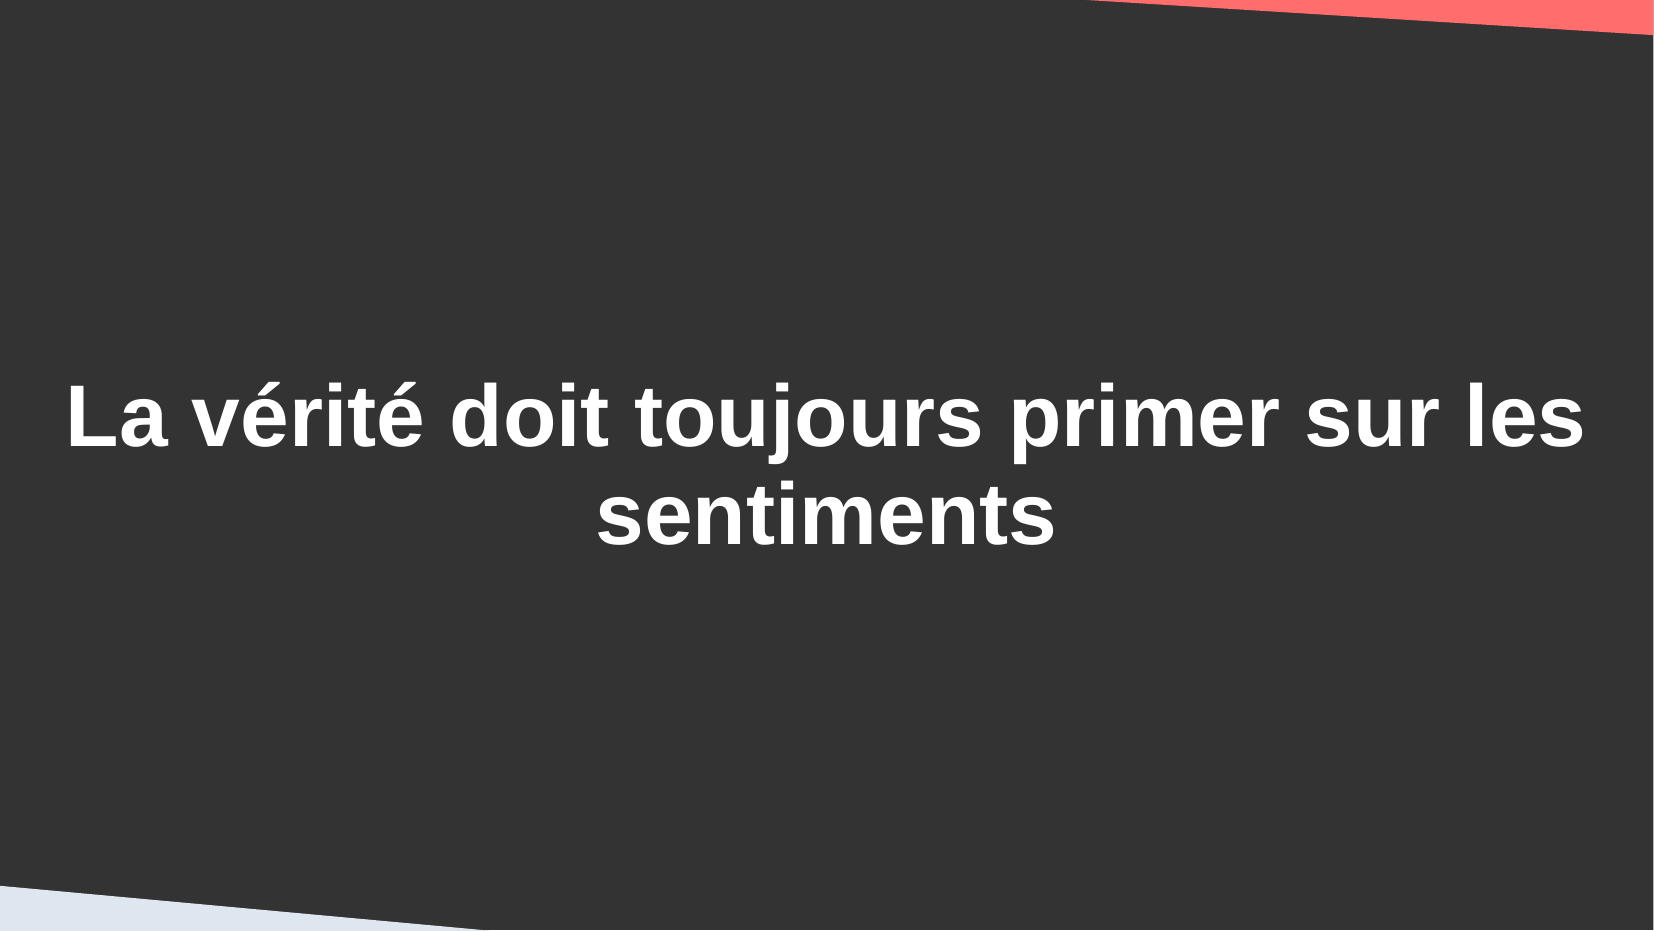

# La vérité doit toujours primer sur les sentiments